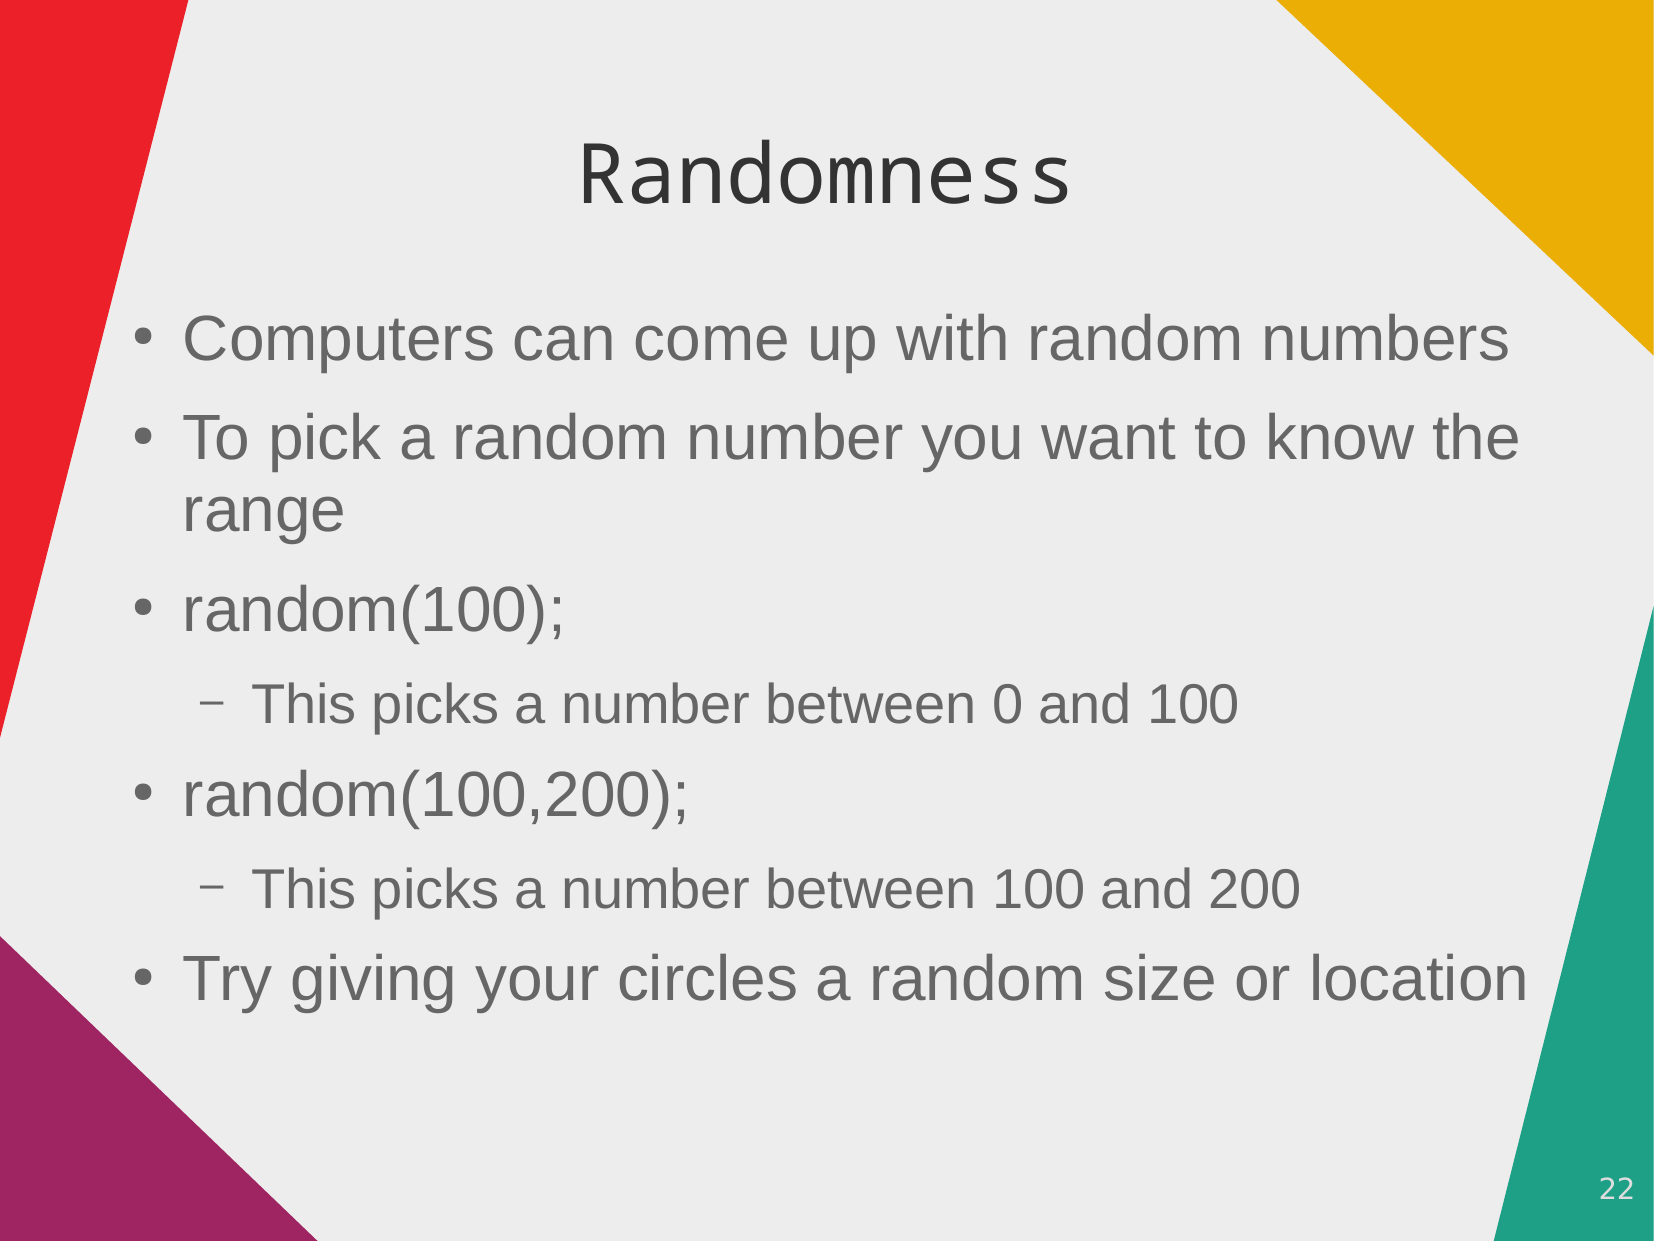

# Randomness
Computers can come up with random numbers
To pick a random number you want to know the range
random(100);
This picks a number between 0 and 100
random(100,200);
This picks a number between 100 and 200
Try giving your circles a random size or location
22